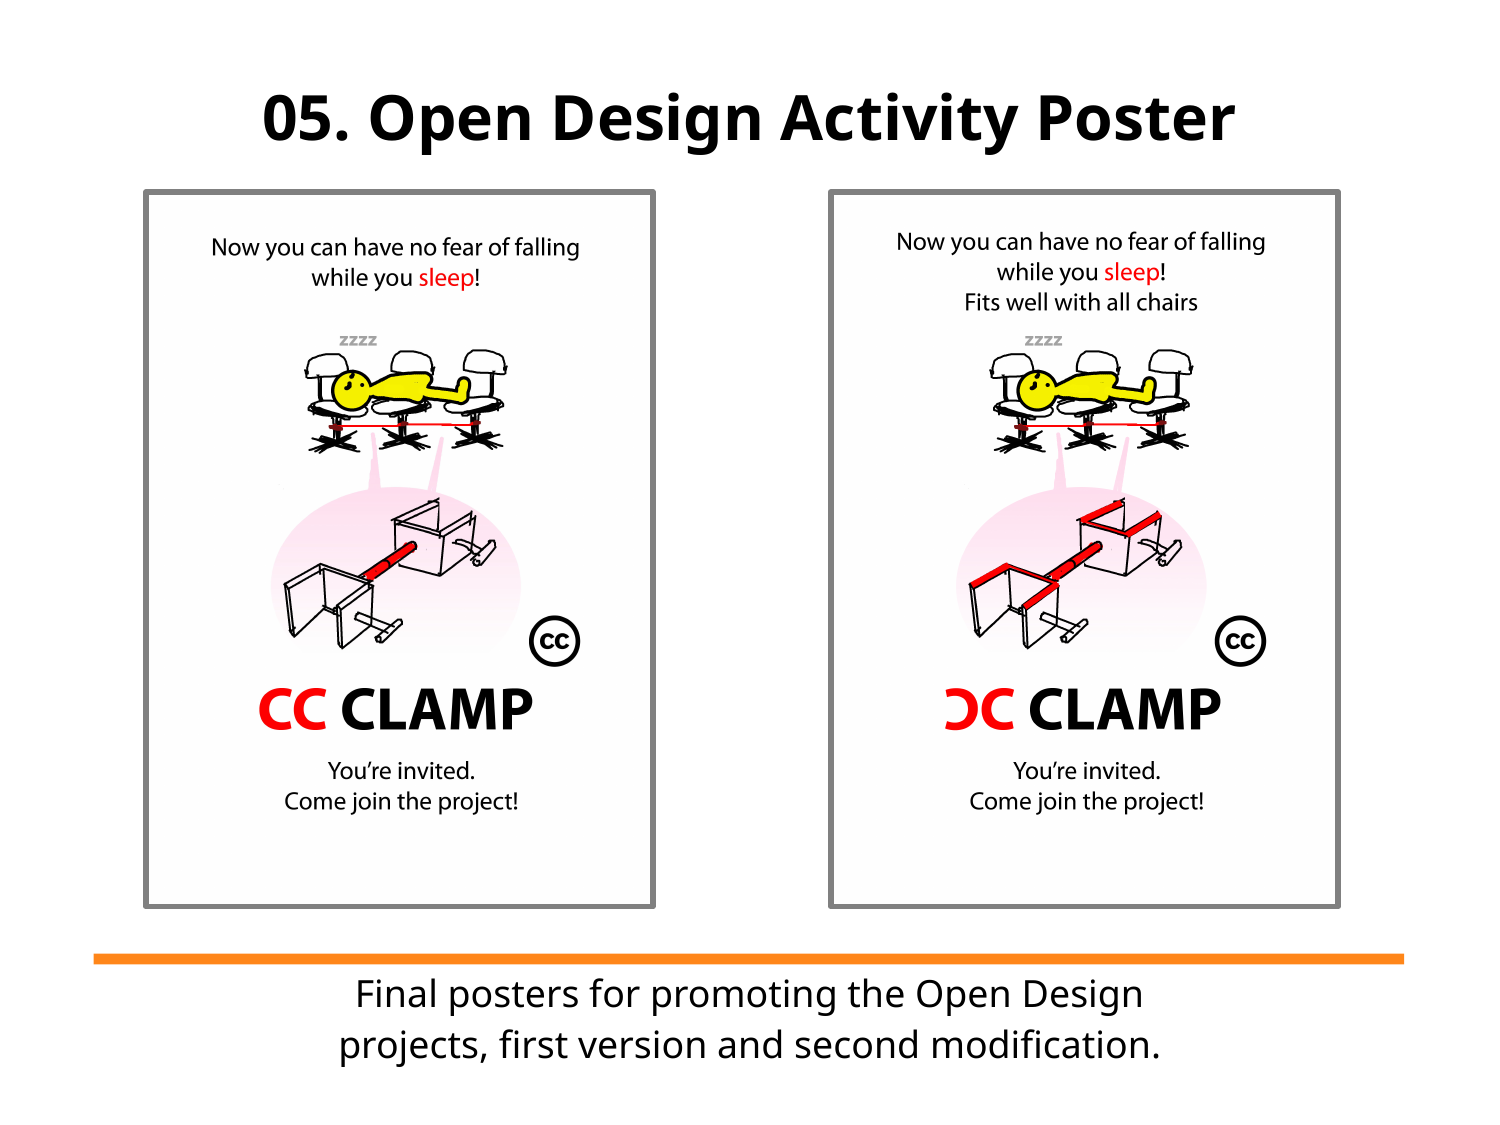

# 05. Open Design Activity Poster
Final posters for promoting the Open Design projects, first version and second modification.